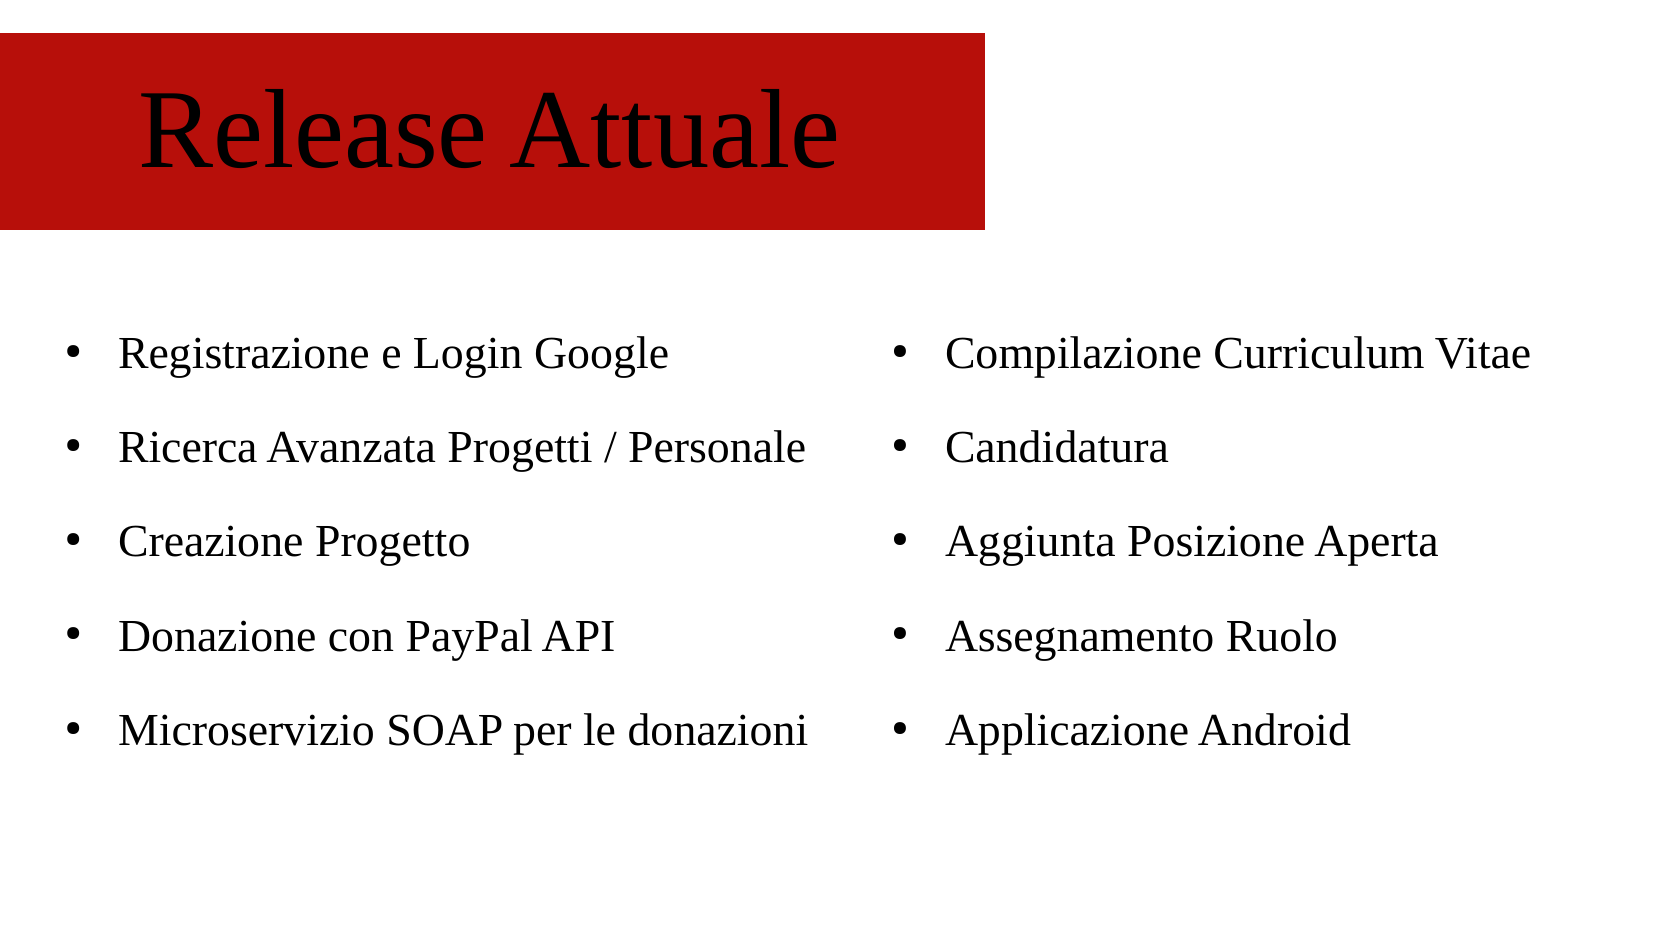

# Release Attuale
Registrazione e Login Google
Ricerca Avanzata Progetti / Personale
Creazione Progetto
Donazione con PayPal API
Microservizio SOAP per le donazioni
Compilazione Curriculum Vitae
Candidatura
Aggiunta Posizione Aperta
Assegnamento Ruolo
Applicazione Android